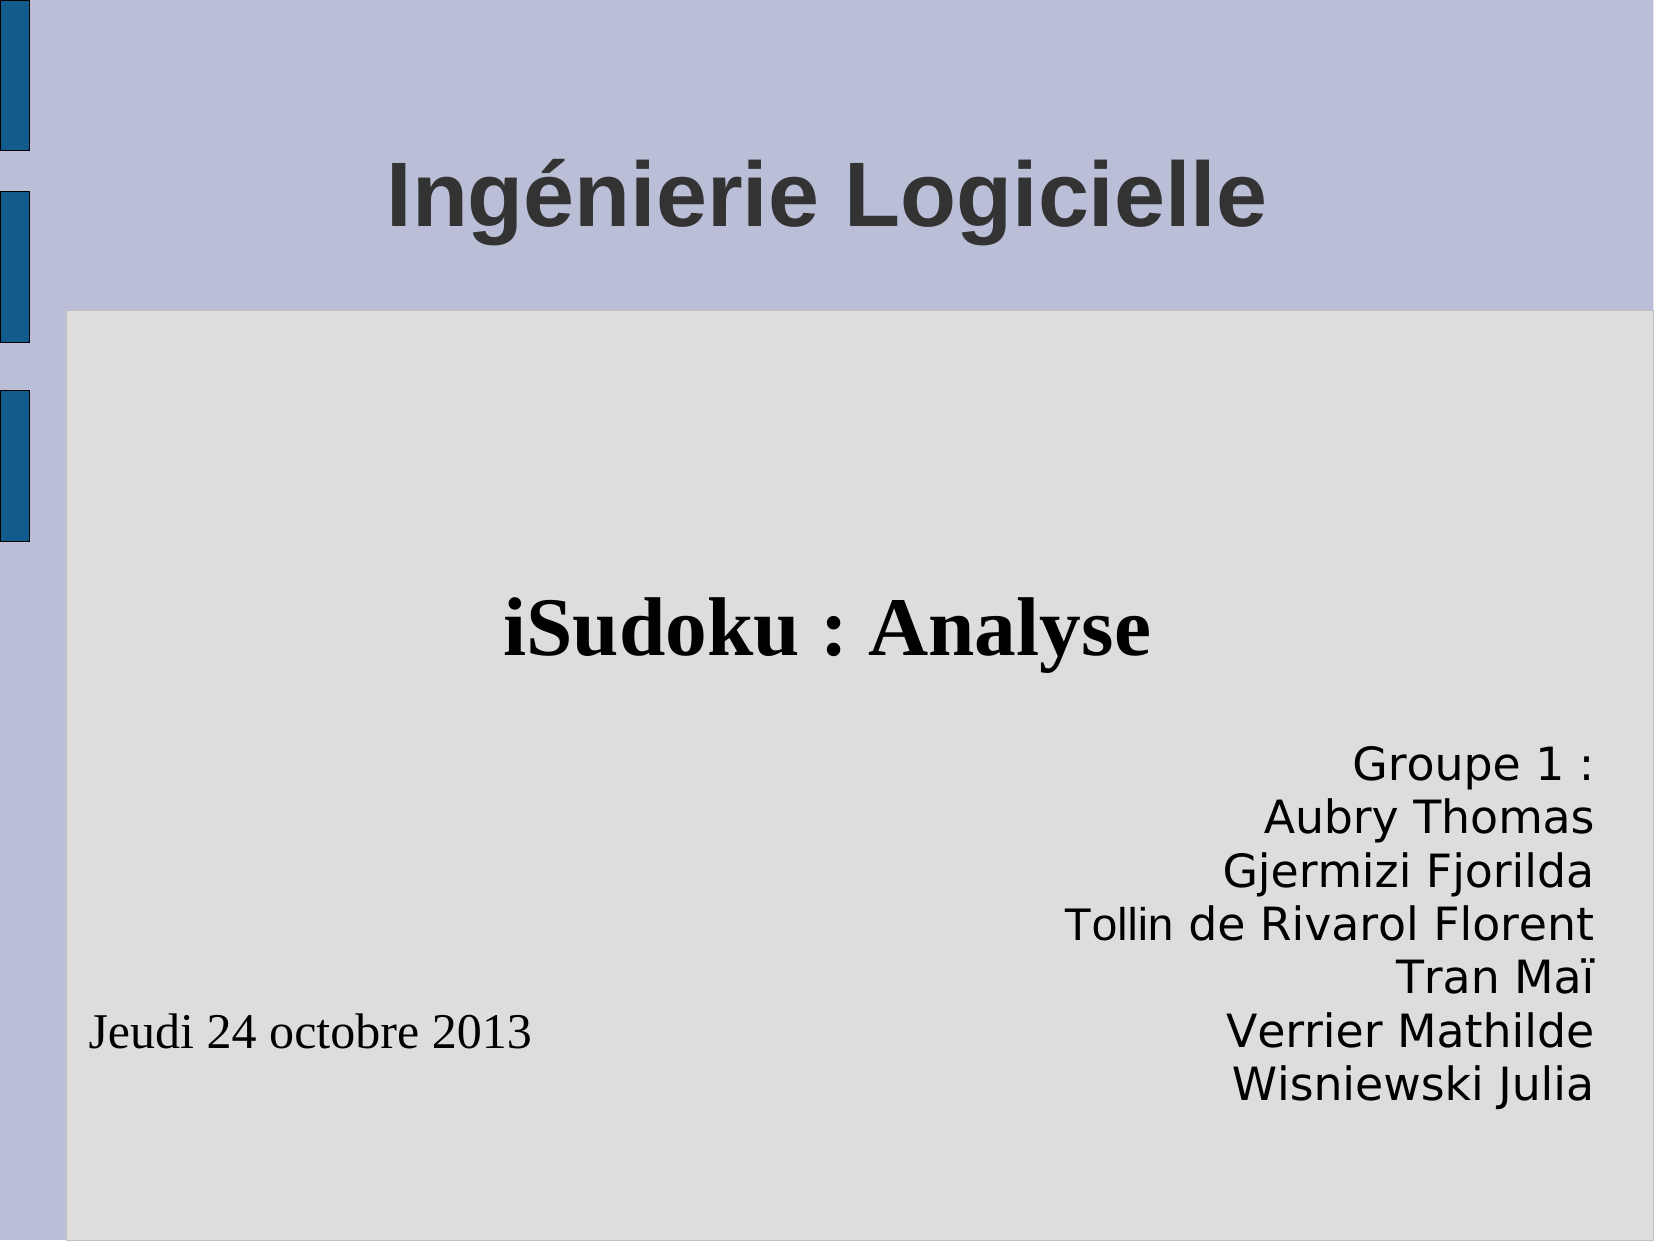

# Ingénierie Logicielle
iSudoku : Analyse
Groupe 1 :
Aubry Thomas
Gjermizi Fjorilda
Tollin de Rivarol Florent
Tran Maï
Verrier Mathilde
Wisniewski Julia
Jeudi 24 octobre 2013